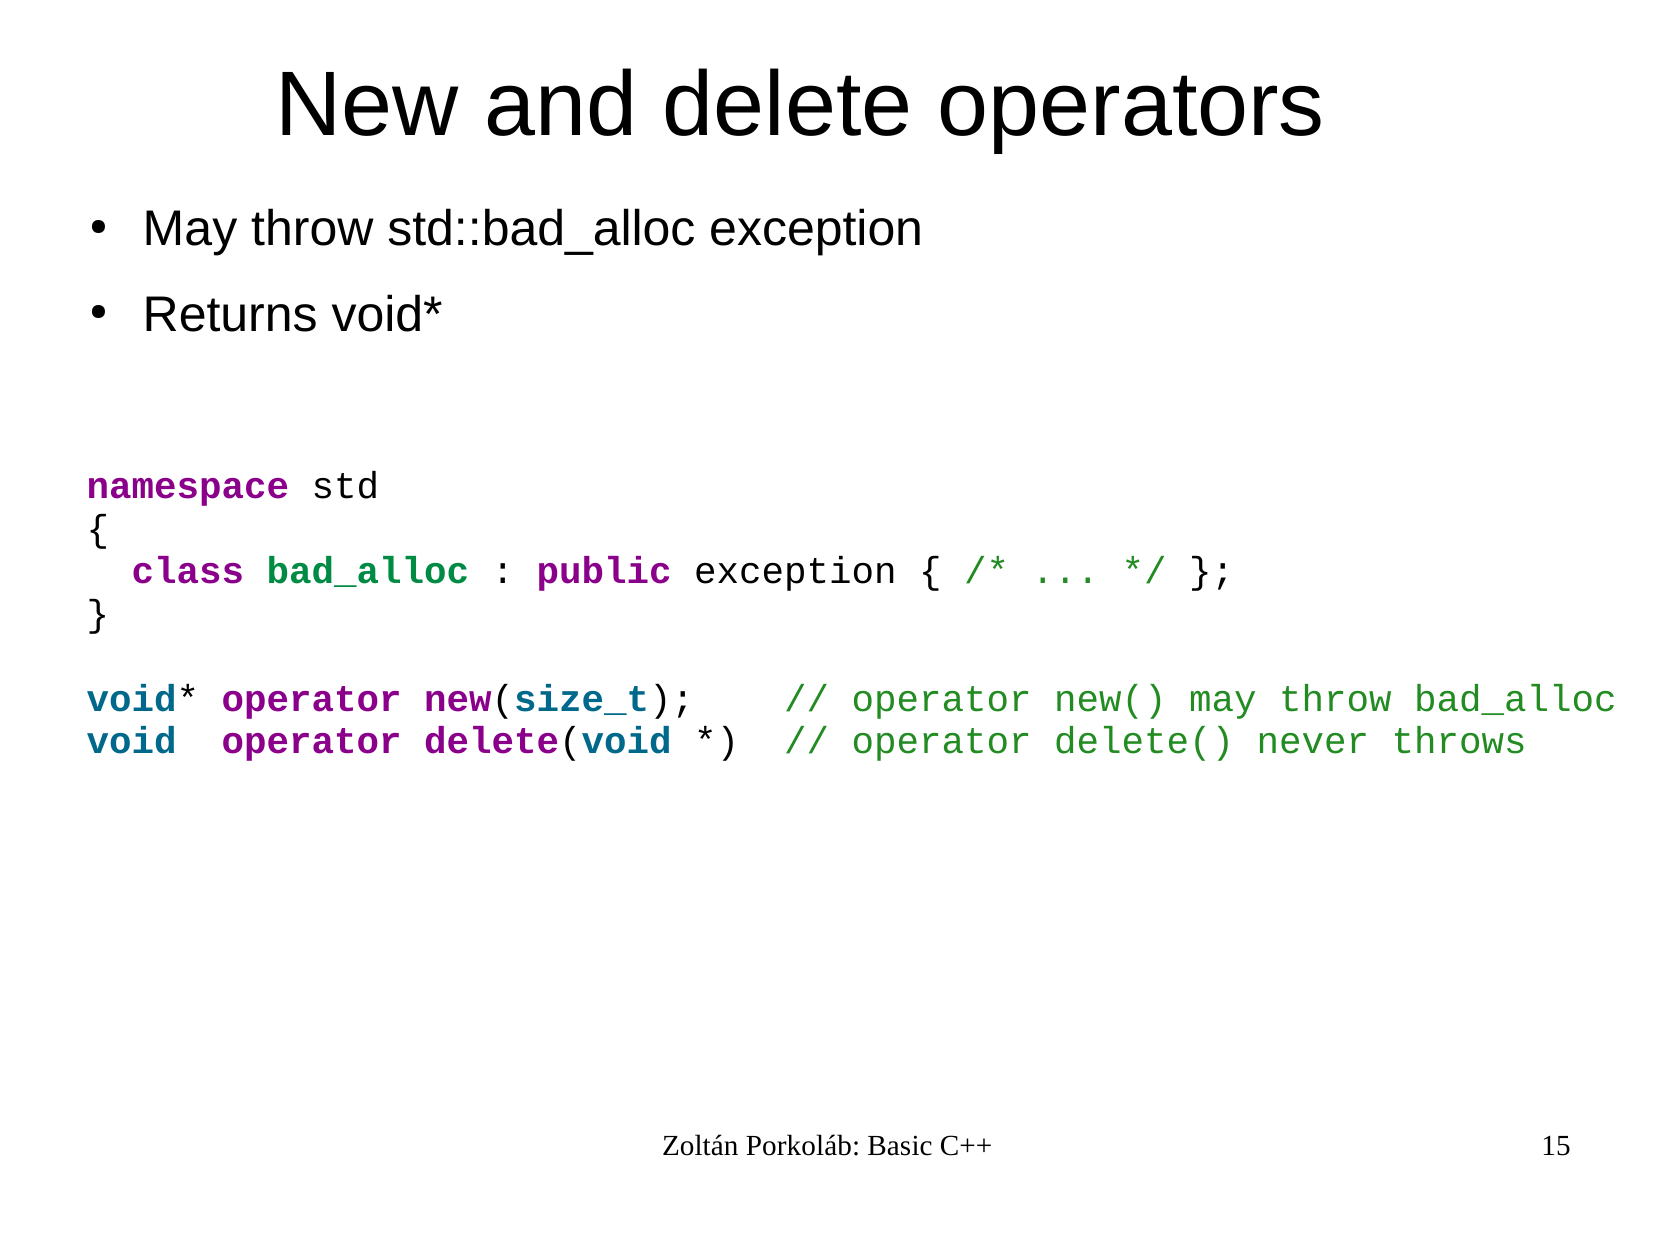

# New and delete operators
May throw std::bad_alloc exception
Returns void*
namespace std
{
 class bad_alloc : public exception { /* ... */ };
}
void* operator new(size_t); // operator new() may throw bad_alloc
void operator delete(void *) // operator delete() never throws
Zoltán Porkoláb: Basic C++
15